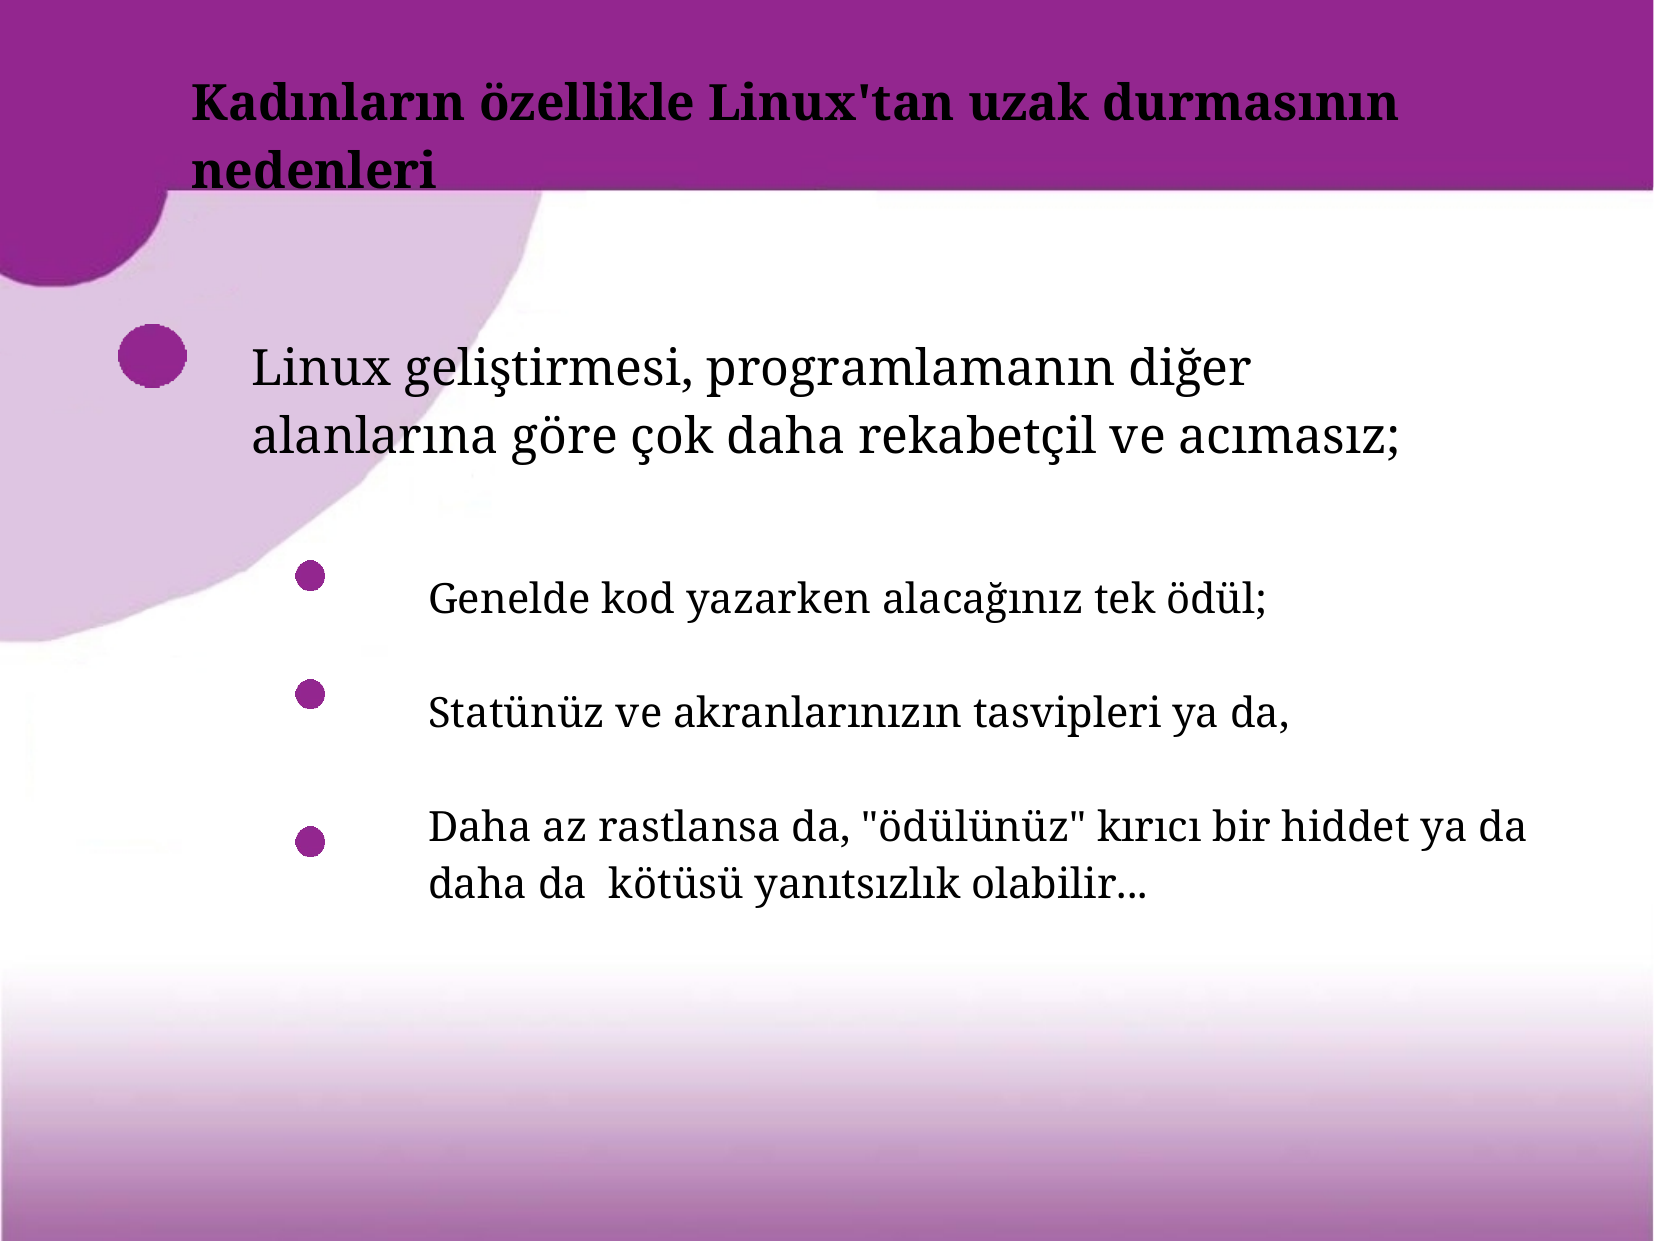

Kadınların özellikle Linux'tan uzak durmasının nedenleri
Linux geliştirmesi, programlamanın diğer alanlarına göre çok daha rekabetçil ve acımasız;
Genelde kod yazarken alacağınız tek ödül;
Statünüz ve akranlarınızın tasvipleri ya da,
Daha az rastlansa da, "ödülünüz" kırıcı bir hiddet ya da daha da kötüsü yanıtsızlık olabilir...